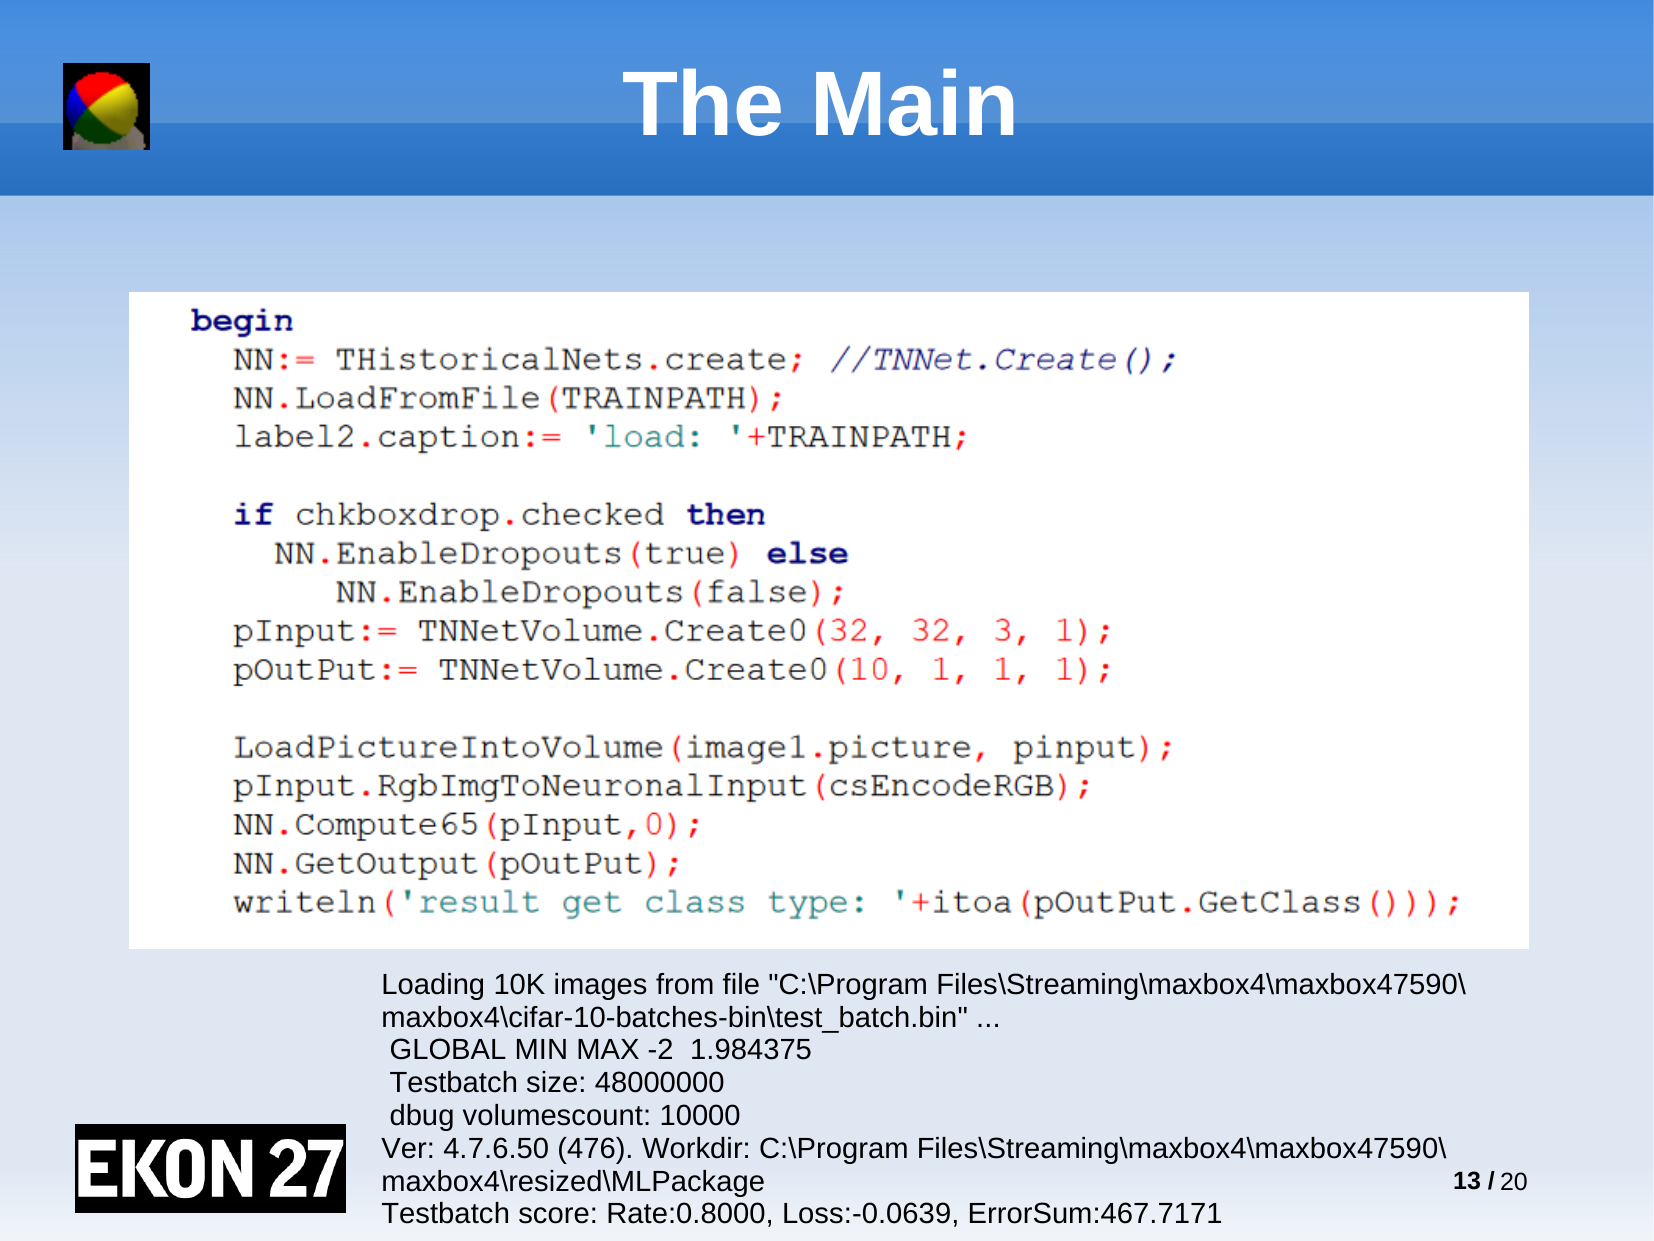

# The Main
Loading 10K images from file "C:\Program Files\Streaming\maxbox4\maxbox47590\maxbox4\cifar-10-batches-bin\test_batch.bin" ...
 GLOBAL MIN MAX -2 1.984375
 Testbatch size: 48000000
 dbug volumescount: 10000
Ver: 4.7.6.50 (476). Workdir: C:\Program Files\Streaming\maxbox4\maxbox47590\maxbox4\resized\MLPackage
Testbatch score: Rate:0.8000, Loss:-0.0639, ErrorSum:467.7171
13